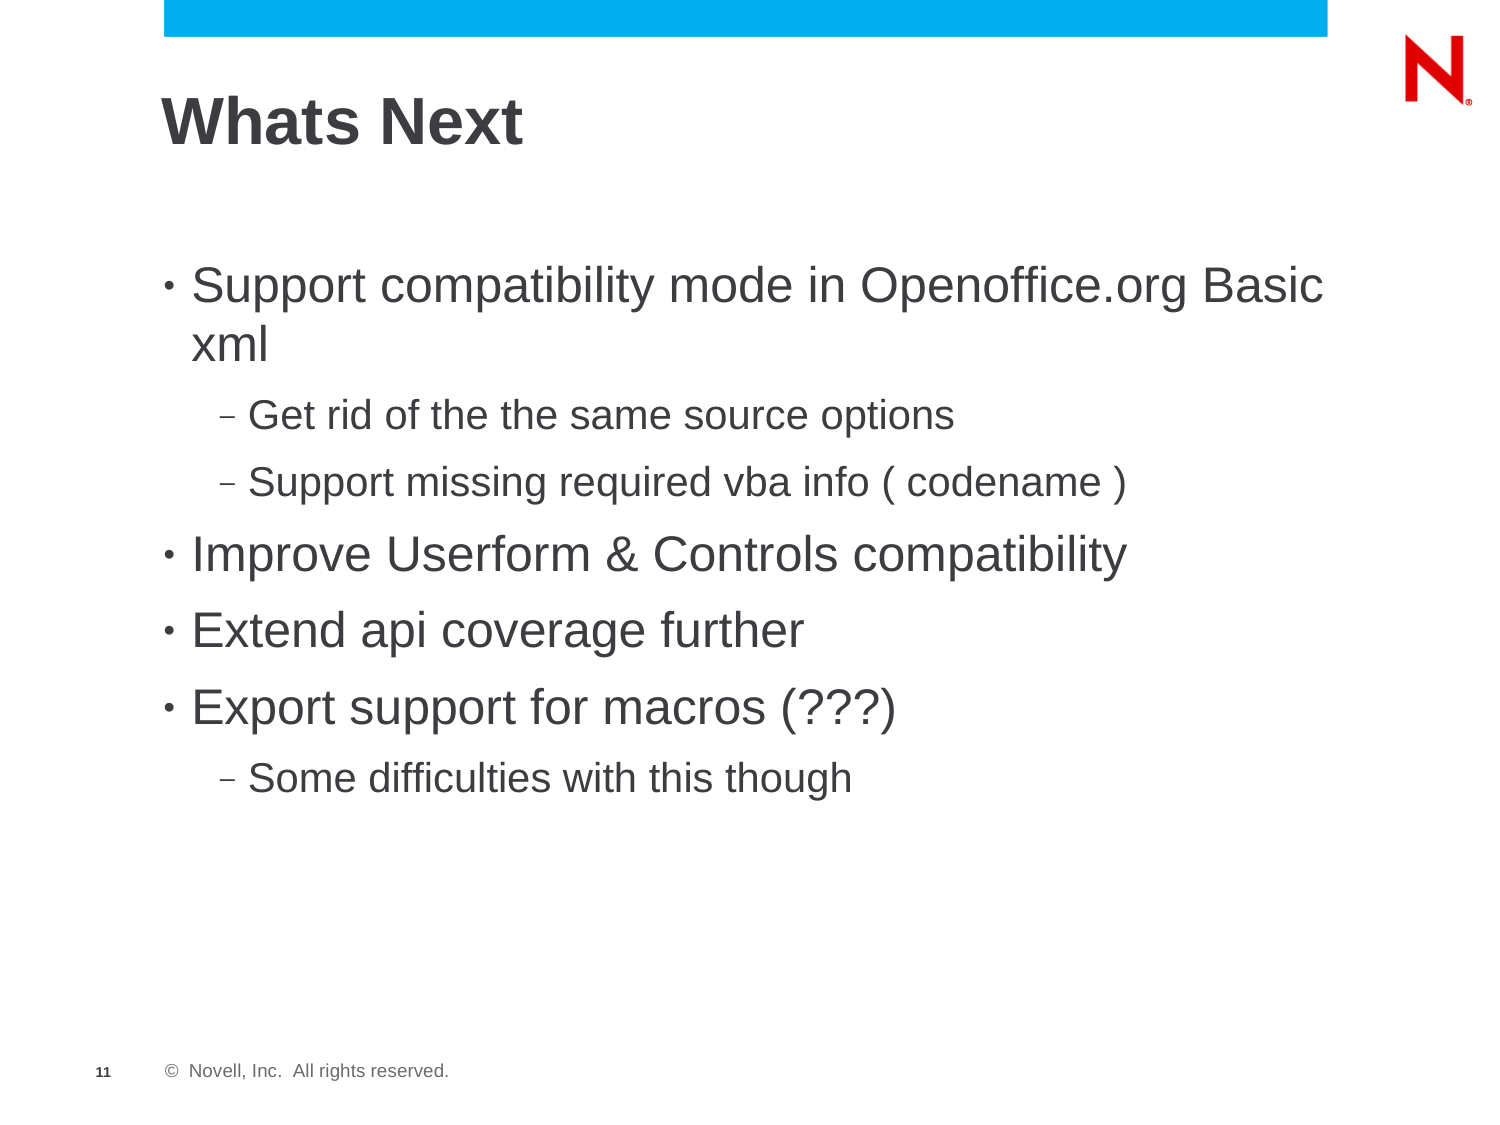

# Whats Next
Support compatibility mode in Openoffice.org Basic xml
Get rid of the the same source options
Support missing required vba info ( codename )
Improve Userform & Controls compatibility
Extend api coverage further
Export support for macros (???)
Some difficulties with this though